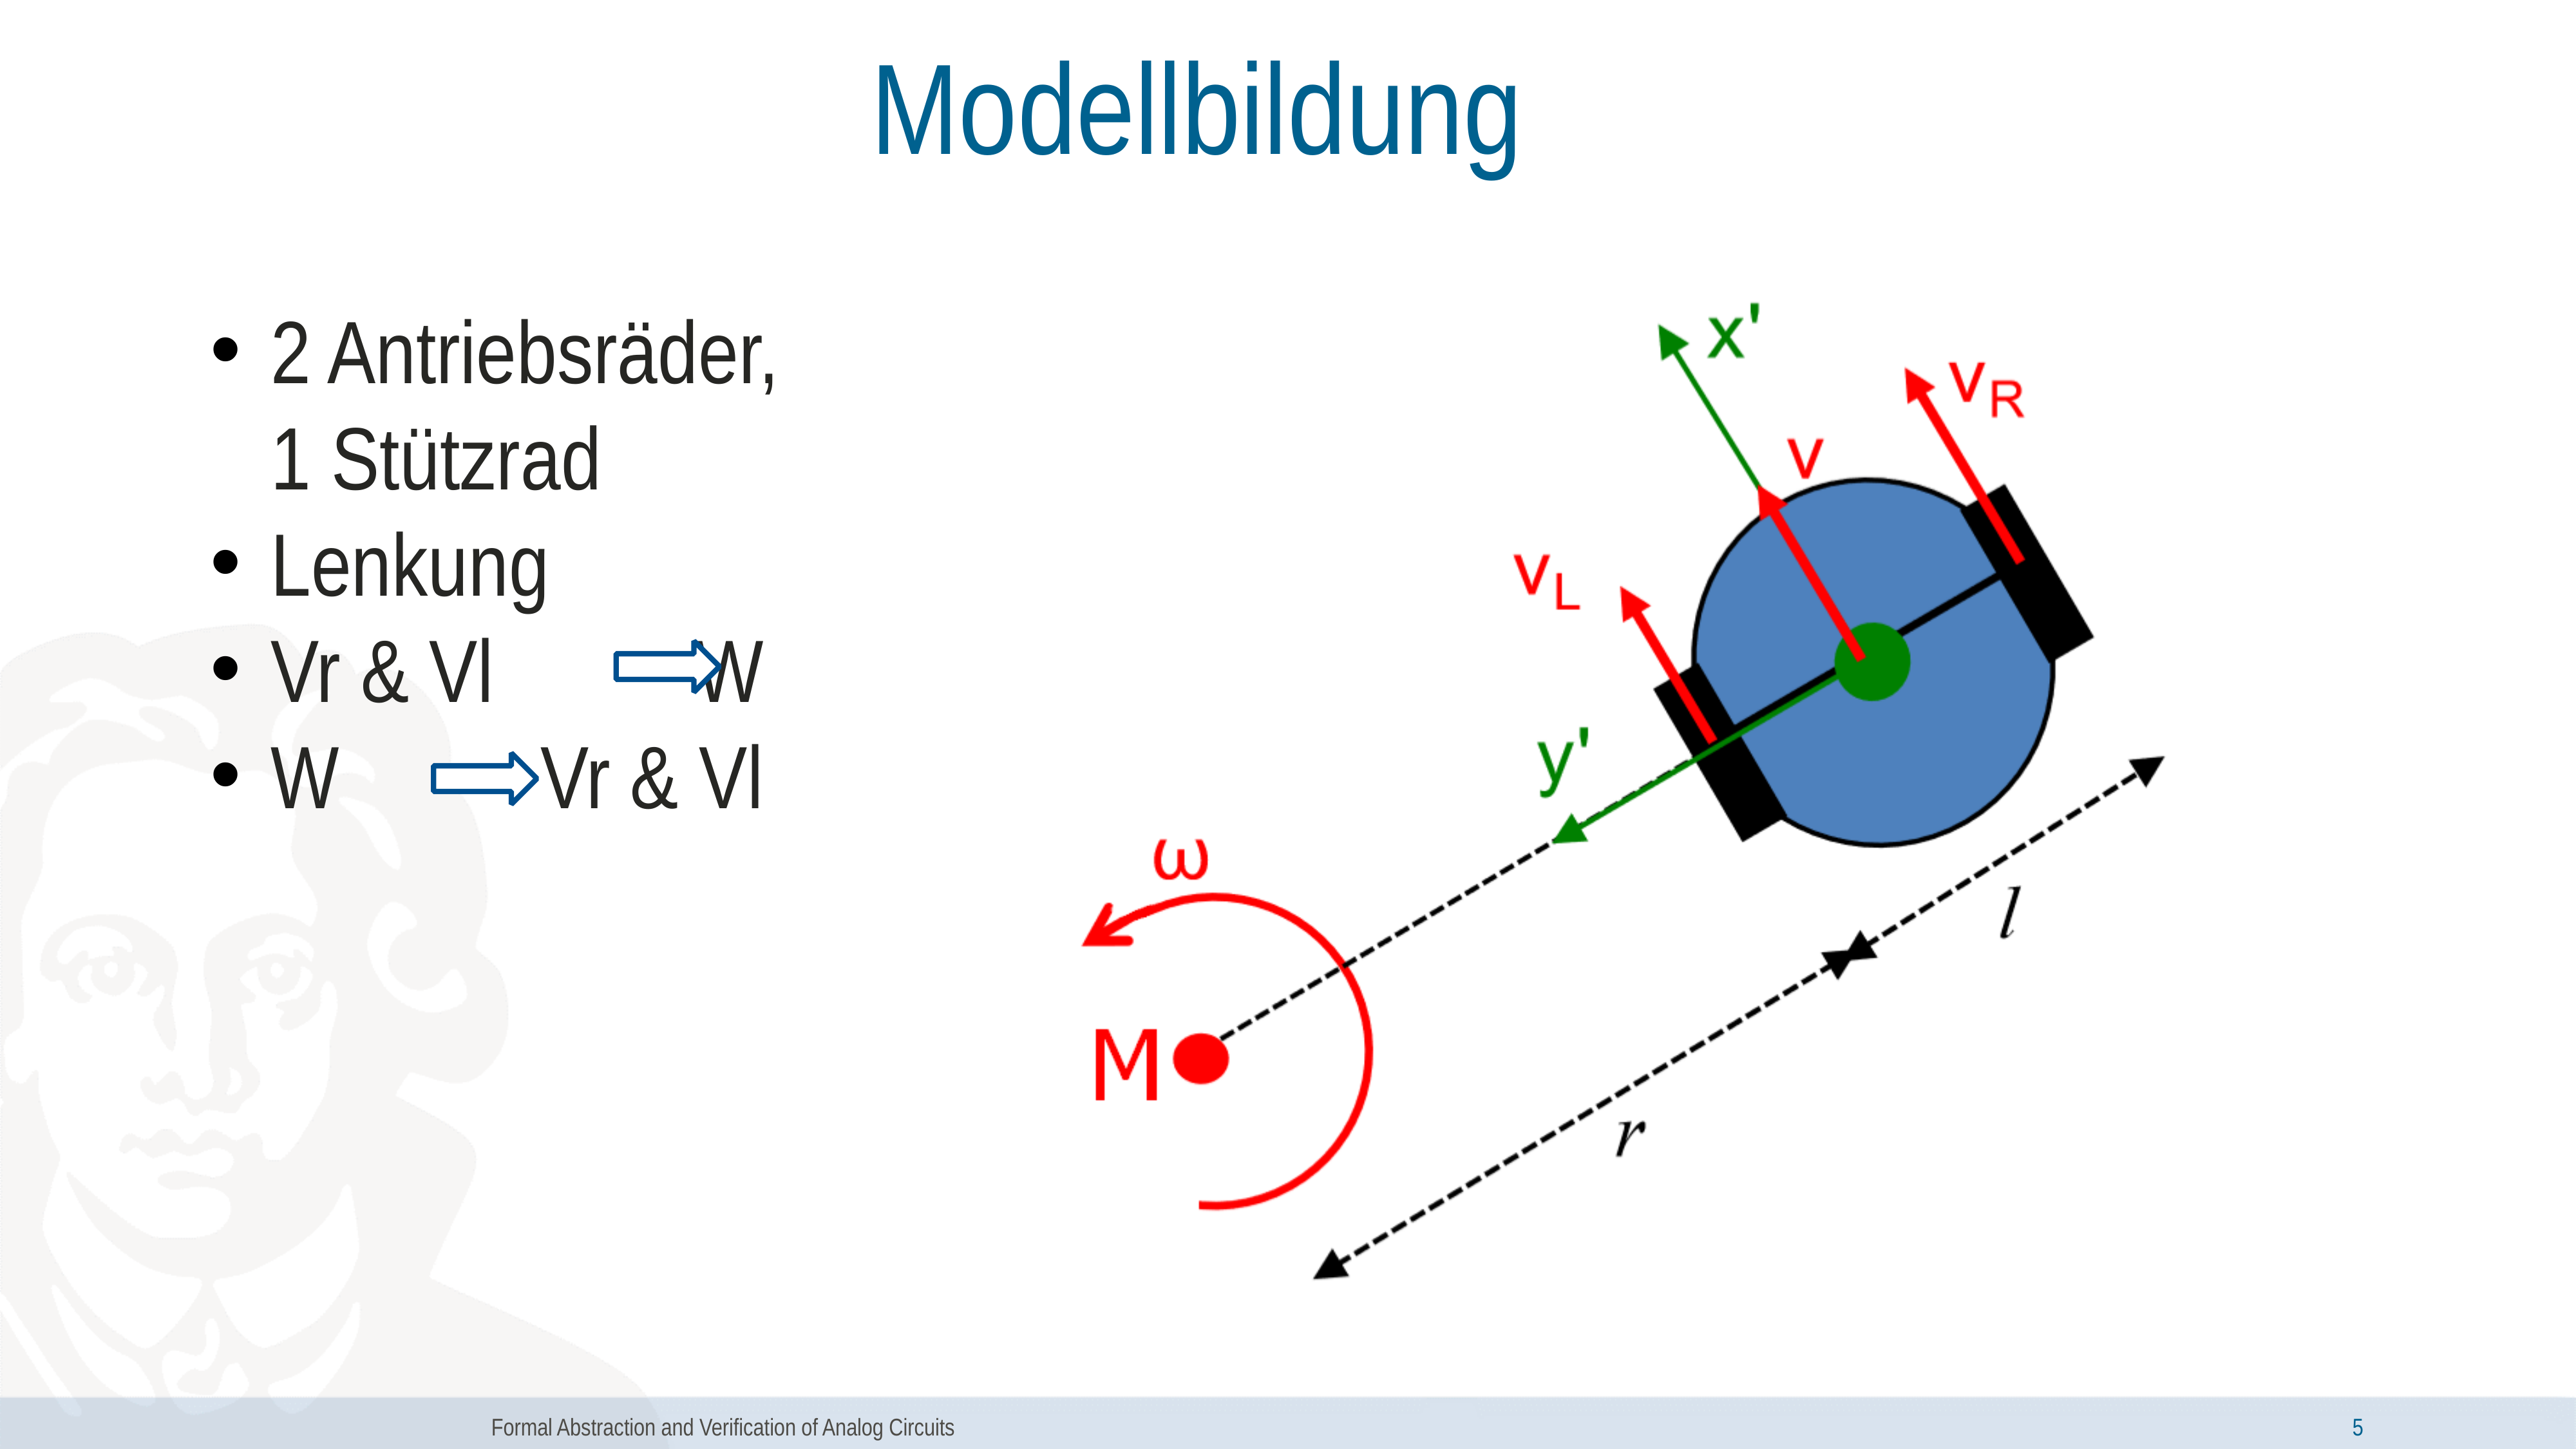

# Modellbildung
2 Antriebsräder,
1 Stützrad
Lenkung
Vr & Vl          W
W          Vr & Vl
Formal Abstraction and Verification of Analog Circuits